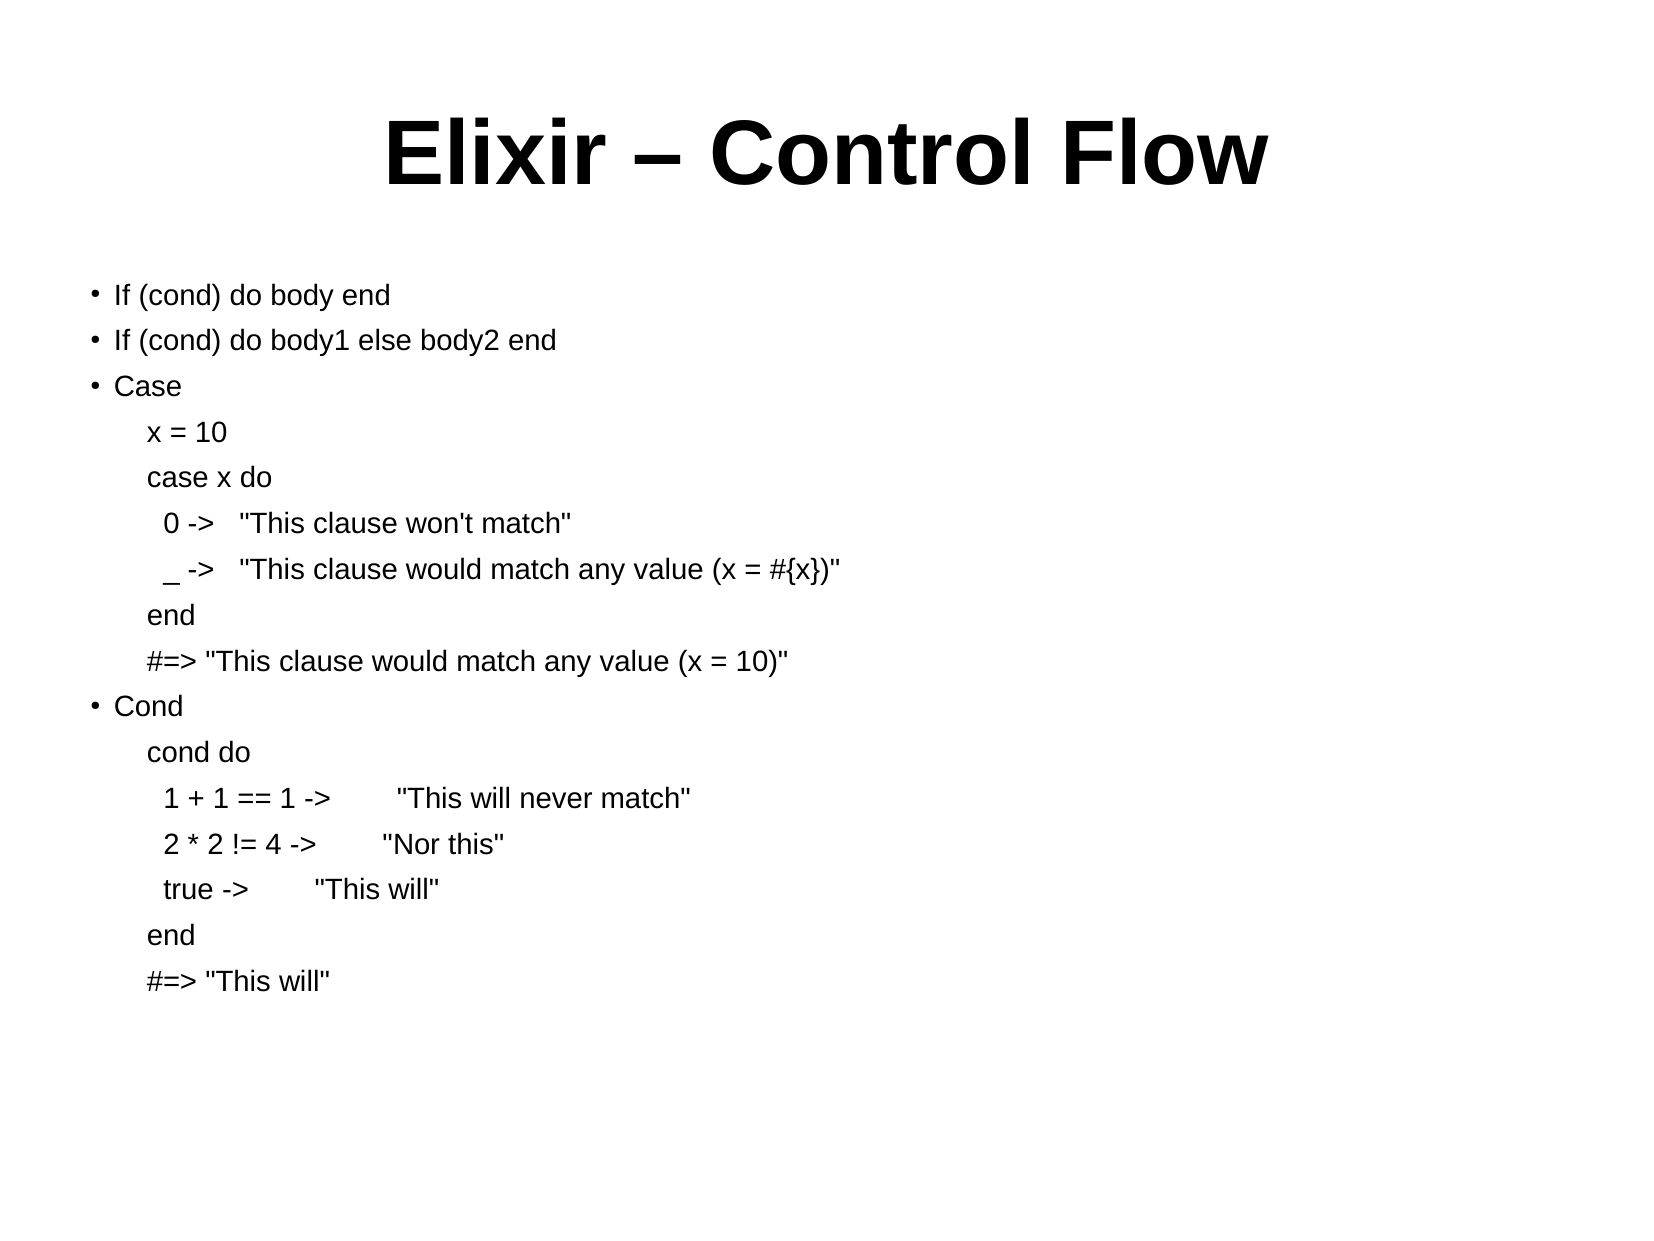

# Elixir – Control Flow
If (cond) do body end
If (cond) do body1 else body2 end
Case
 x = 10
 case x do
 0 -> "This clause won't match"
 _ -> "This clause would match any value (x = #{x})"
 end
 #=> "This clause would match any value (x = 10)"
Cond
 cond do
 1 + 1 == 1 -> "This will never match"
 2 * 2 != 4 -> "Nor this"
 true -> "This will"
 end
 #=> "This will"